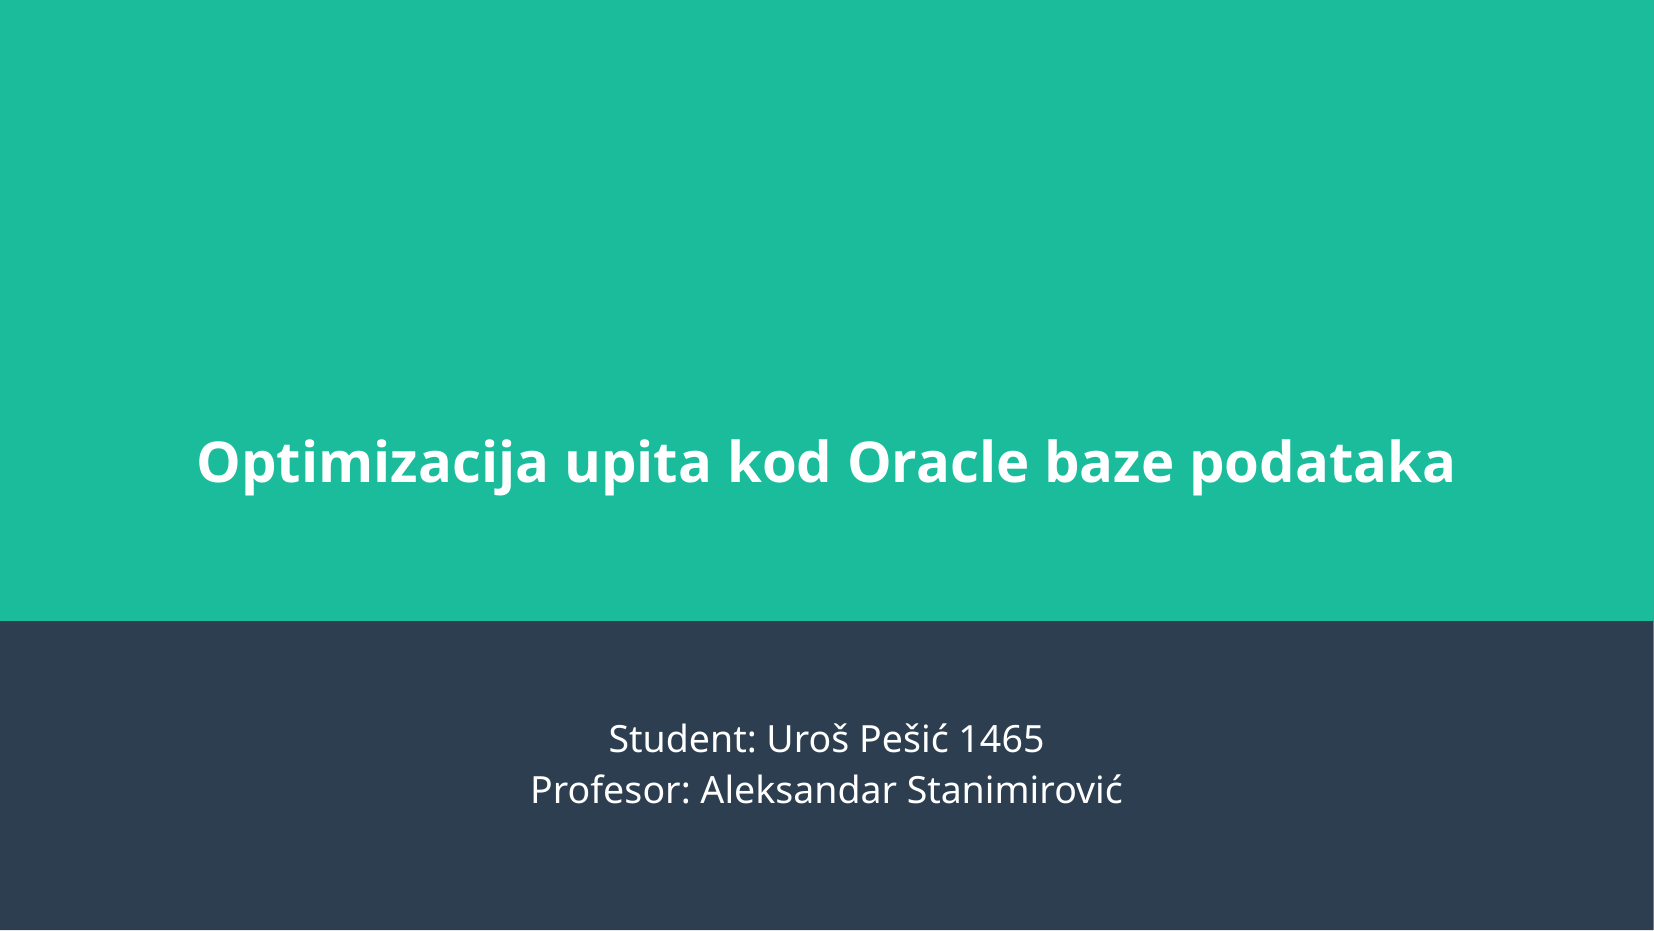

# Optimizacija upita kod Oracle baze podataka
Student: Uroš Pešić 1465
Profesor: Aleksandar Stanimirović